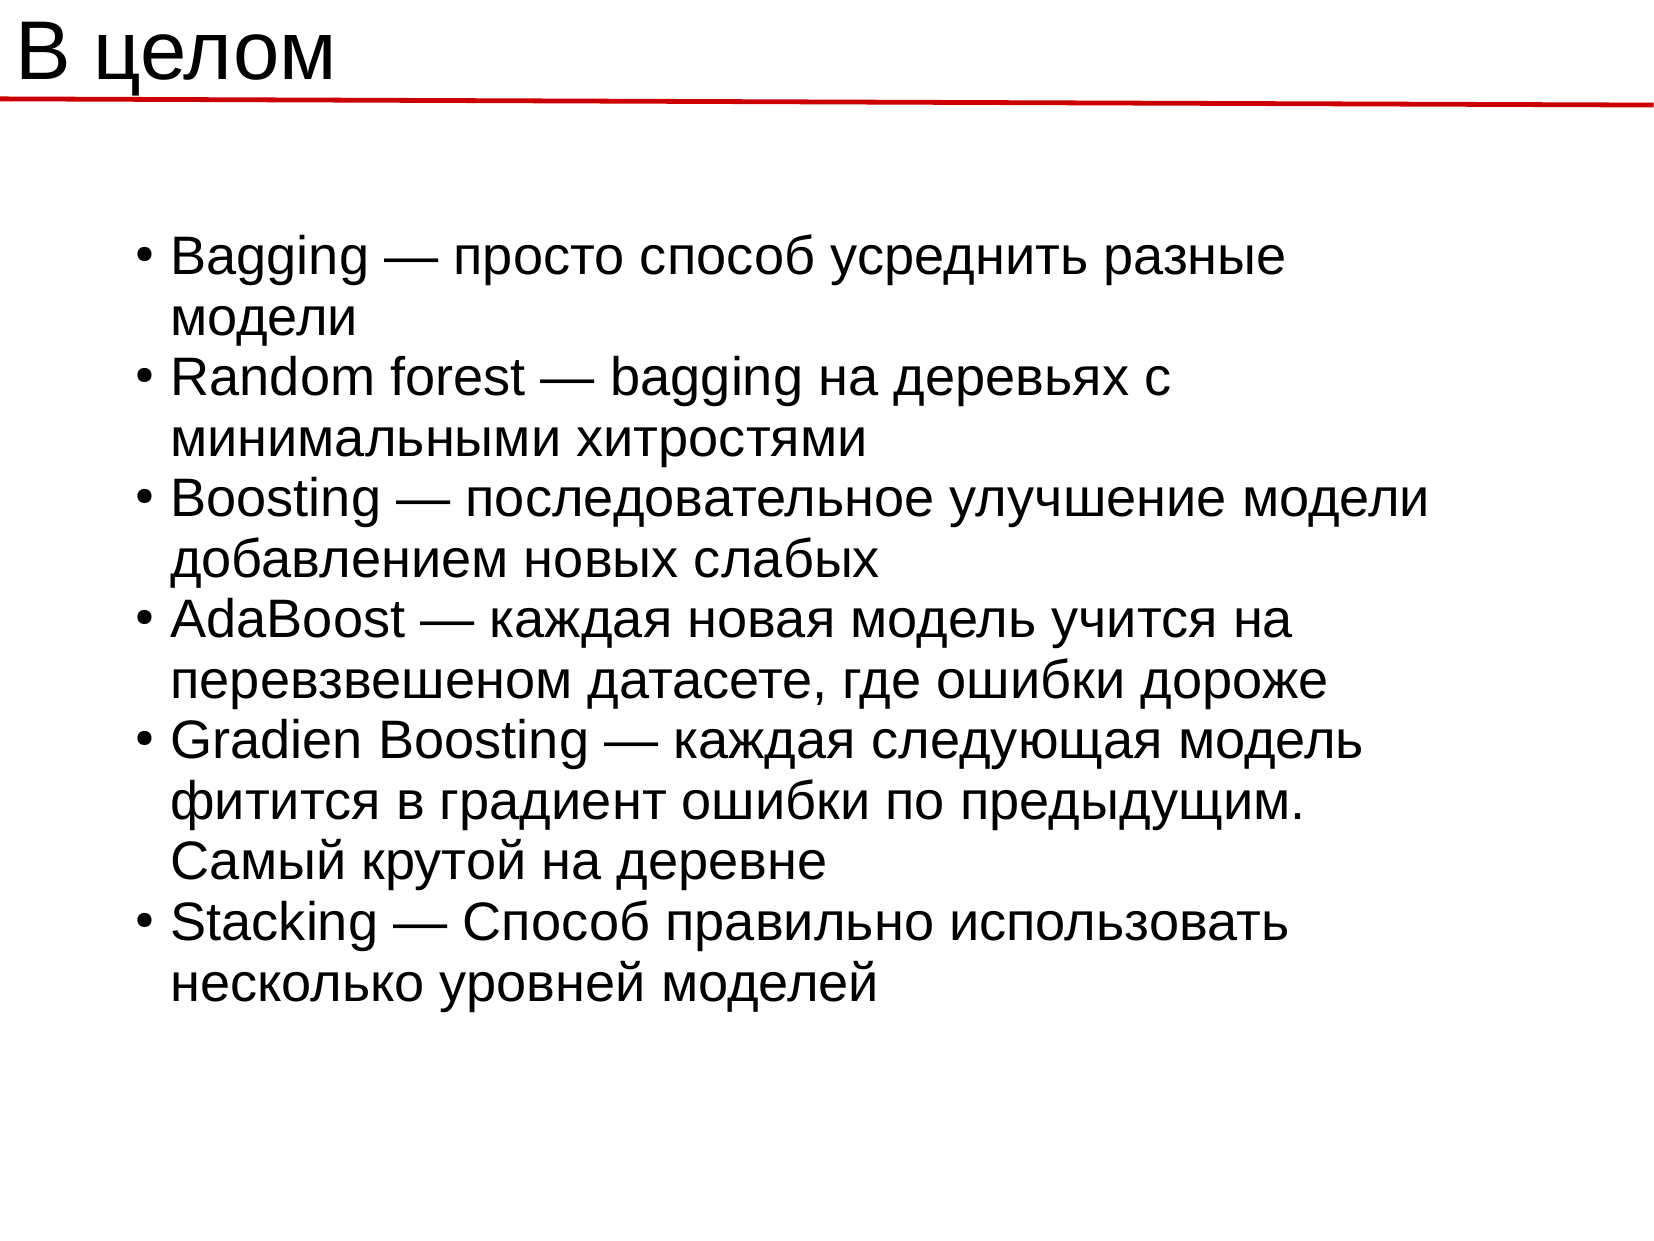

# В целом
Bagging — просто способ усреднить разные модели
Random forest — bagging на деревьях с минимальными хитростями
Boosting — последовательное улучшение модели добавлением новых слабых
AdaBoost — каждая новая модель учится на перевзвешеном датасете, где ошибки дороже
Gradien Boosting — каждая следующая модель фитится в градиент ошибки по предыдущим. Самый крутой на деревне
Stacking — Способ правильно использовать несколько уровней моделей